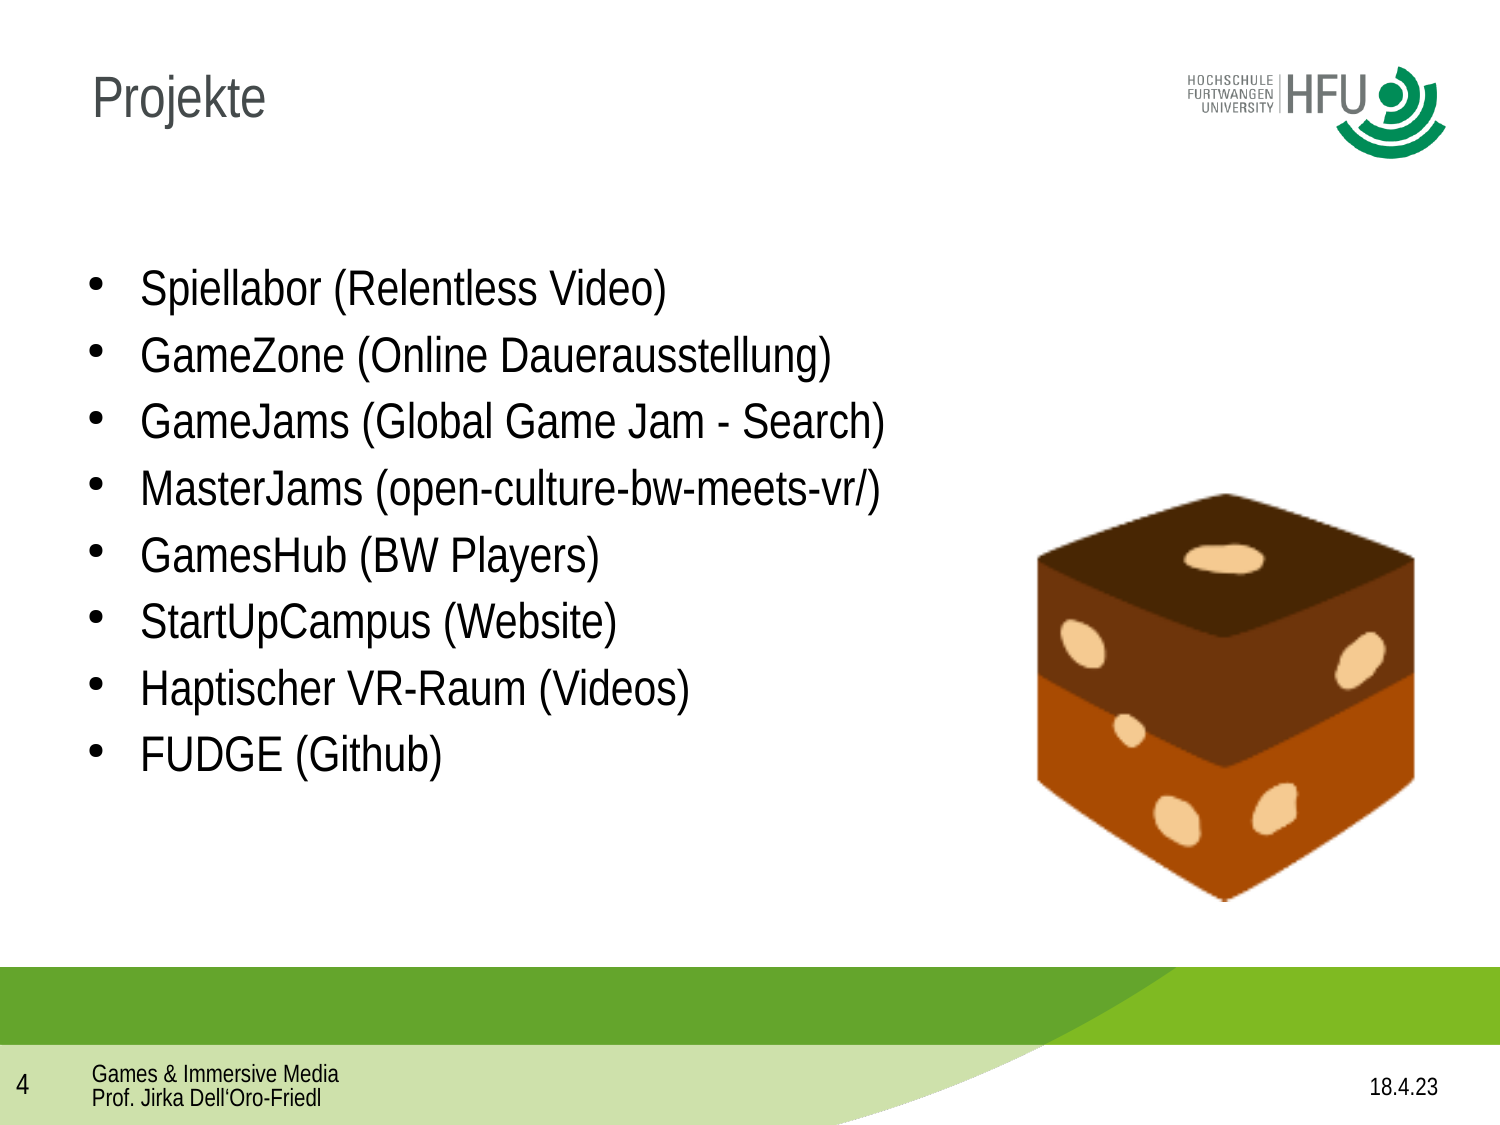

# Projekte
Spiellabor (Relentless Video)
GameZone (Online Dauerausstellung)
GameJams (Global Game Jam - Search)
MasterJams (open-culture-bw-meets-vr/)
GamesHub (BW Players)
StartUpCampus (Website)
Haptischer VR-Raum (Videos)
FUDGE (Github)